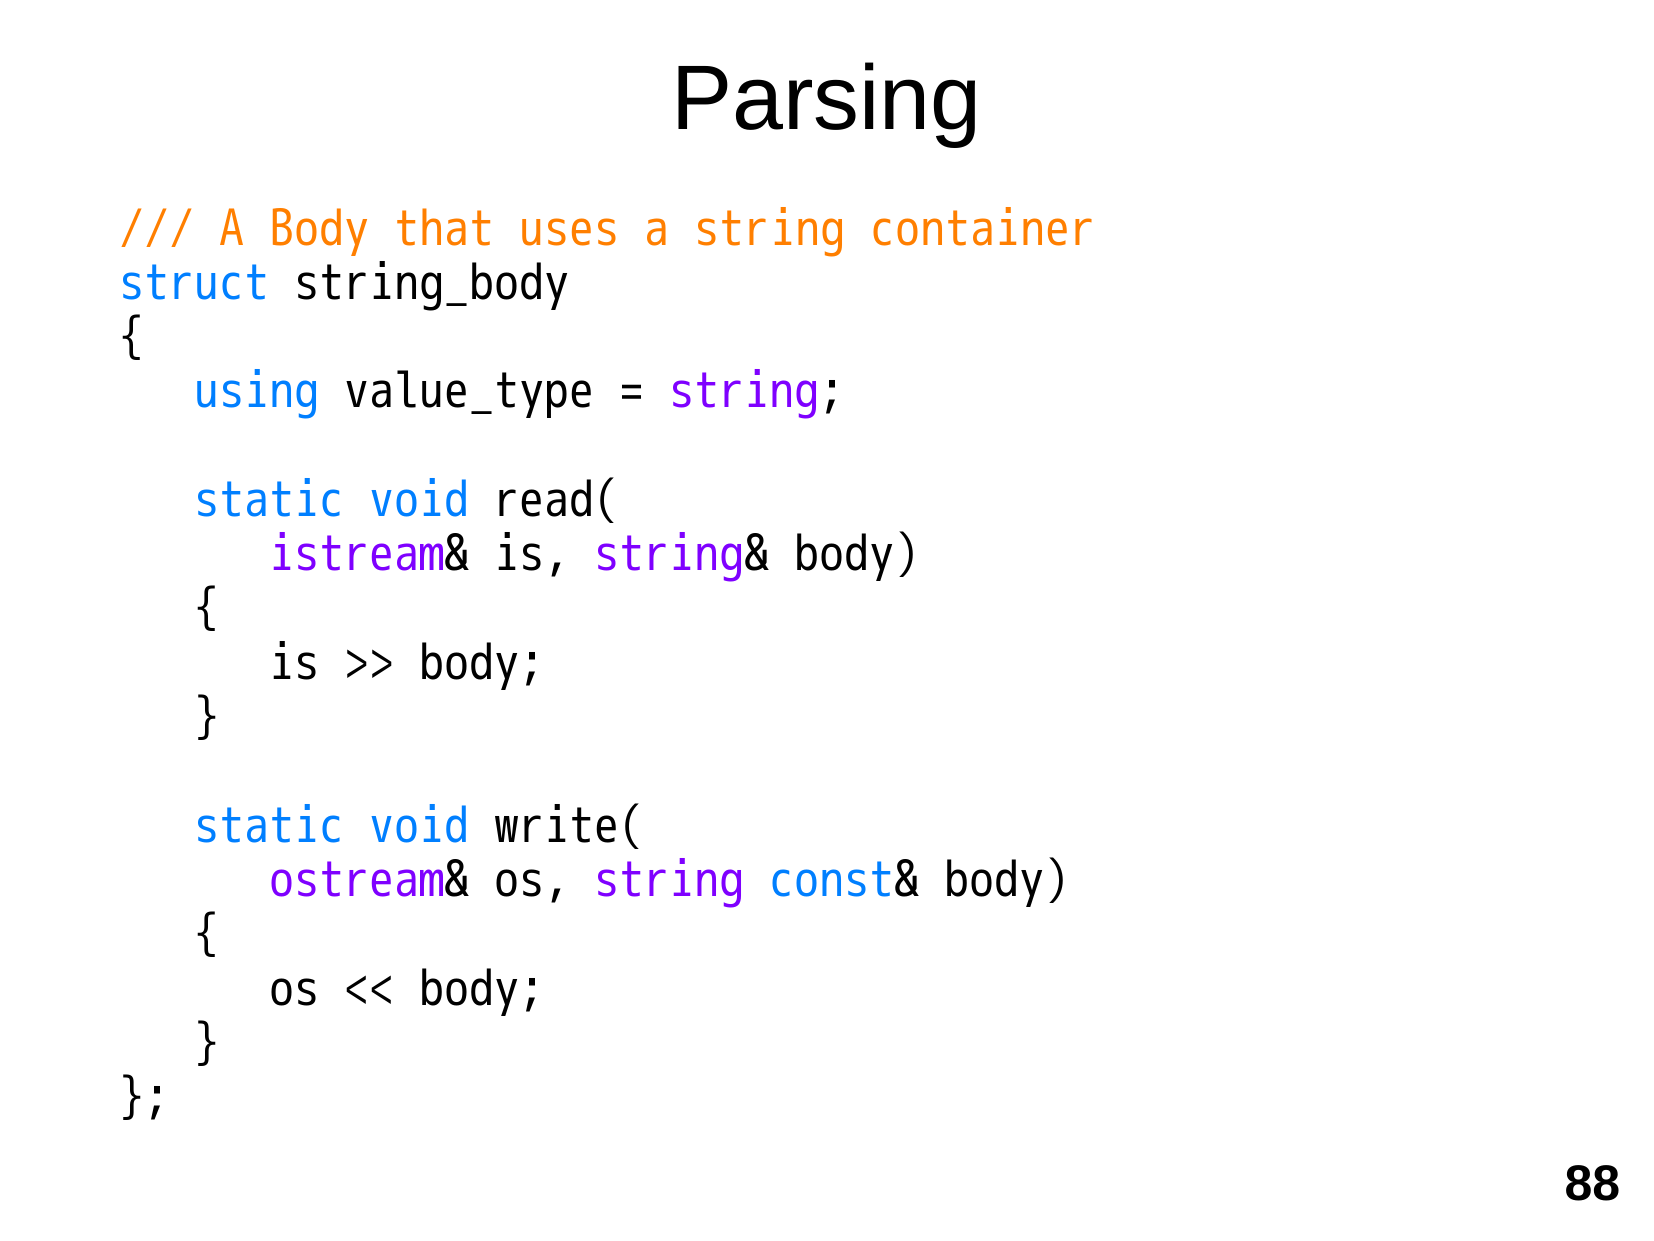

# Parsing
/// A Body that uses a string container
struct string_body
{
	using value_type = string;
	static void read(
		istream& is, string& body)
	{
		is >> body;
	}
	static void write(
		ostream& os, string const& body)
	{
		os << body;
	}
};
88